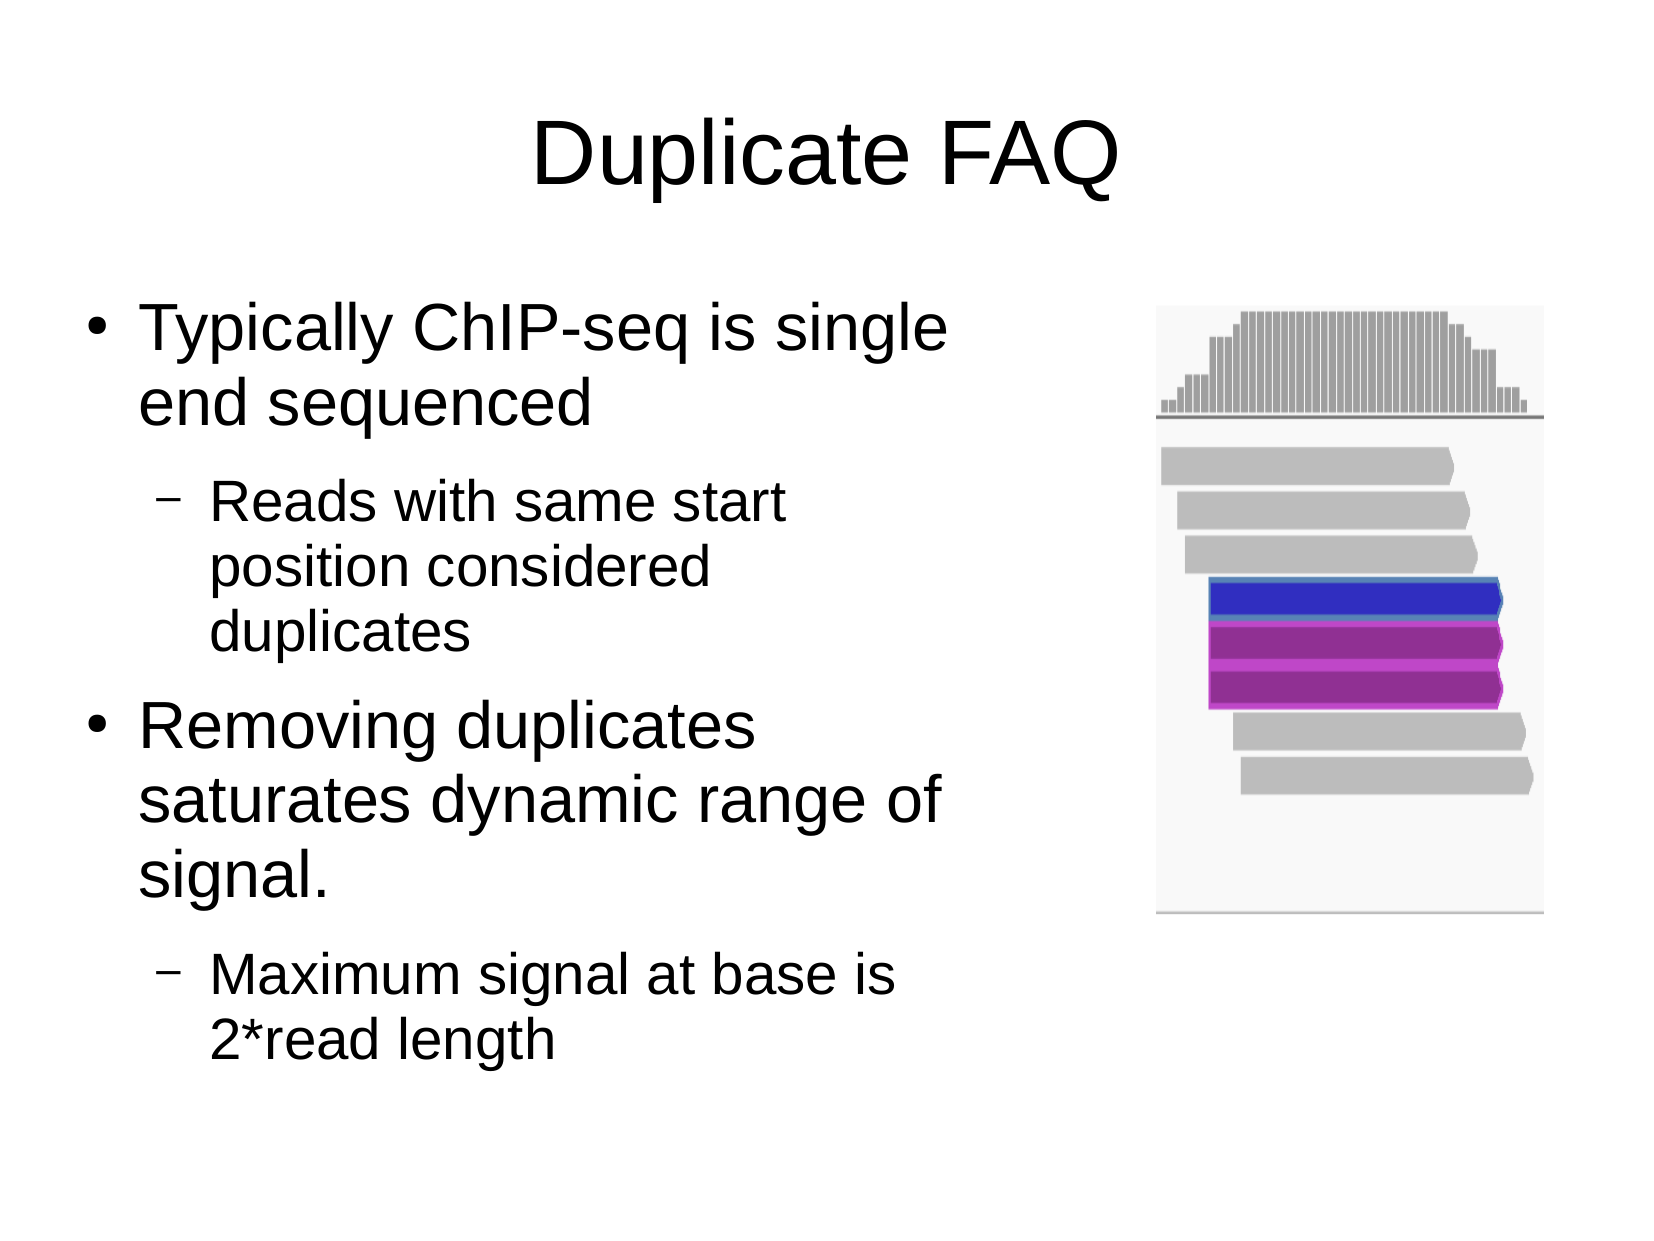

# Duplicate FAQ
Typically ChIP-seq is single end sequenced
Reads with same start position considered duplicates
Removing duplicates saturates dynamic range of signal.
Maximum signal at base is 2*read length